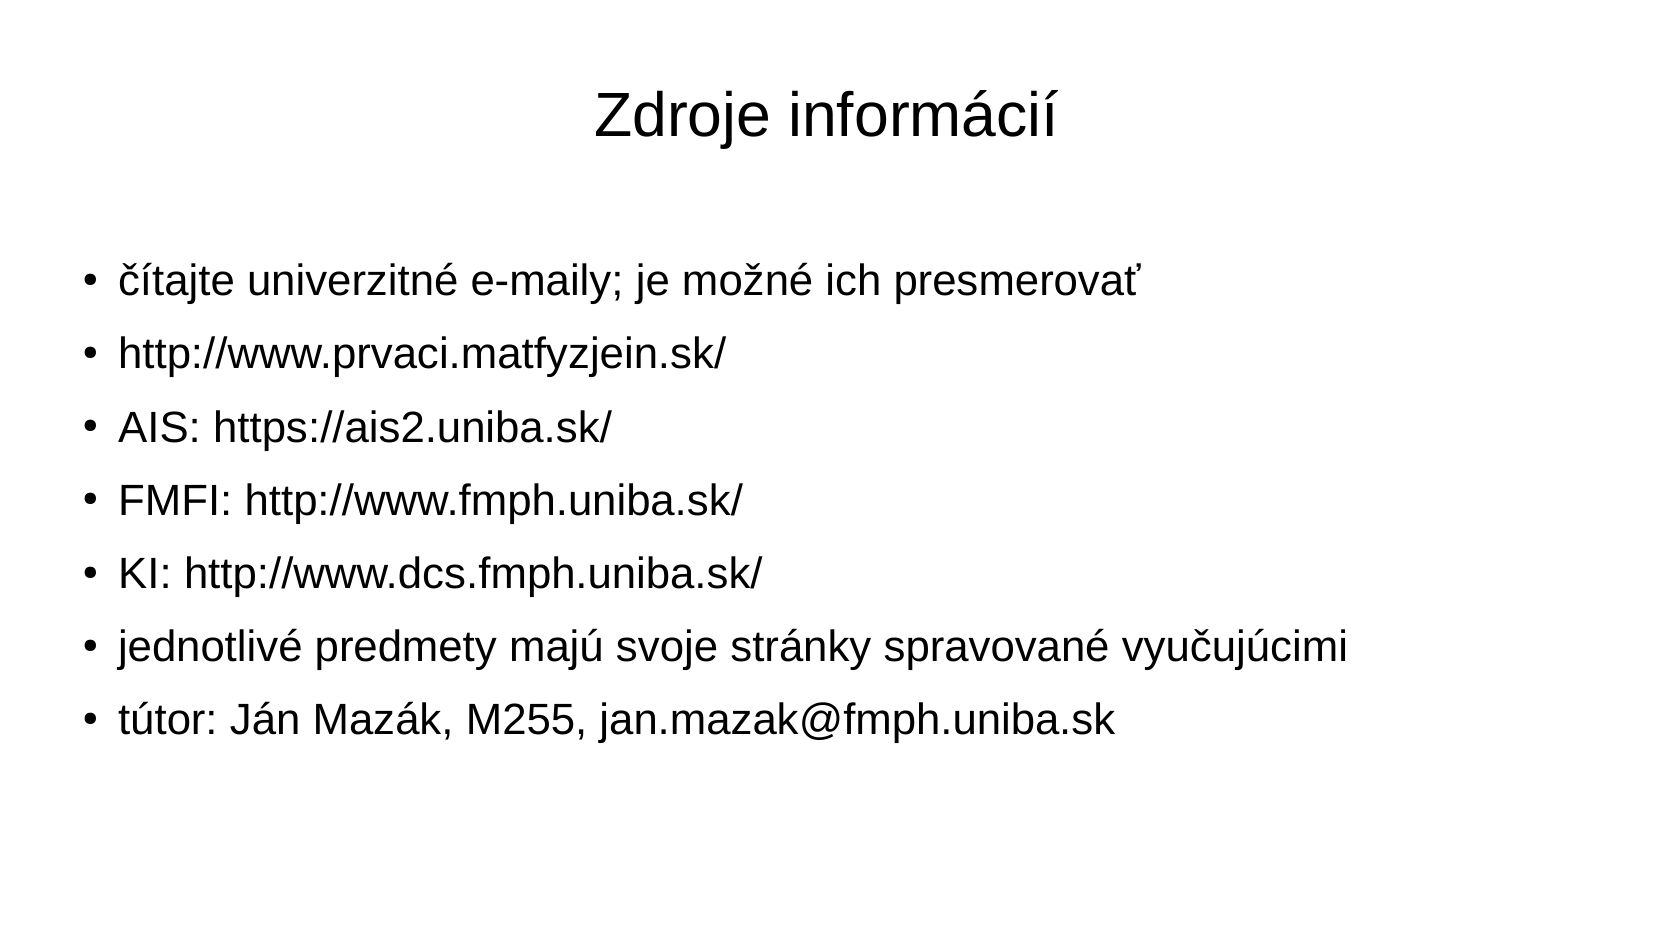

Zdroje informácií
# čítajte univerzitné e-maily; je možné ich presmerovať
http://www.prvaci.matfyzjein.sk/
AIS: https://ais2.uniba.sk/
FMFI: http://www.fmph.uniba.sk/
KI: http://www.dcs.fmph.uniba.sk/
jednotlivé predmety majú svoje stránky spravované vyučujúcimi
tútor: Ján Mazák, M255, jan.mazak@fmph.uniba.sk